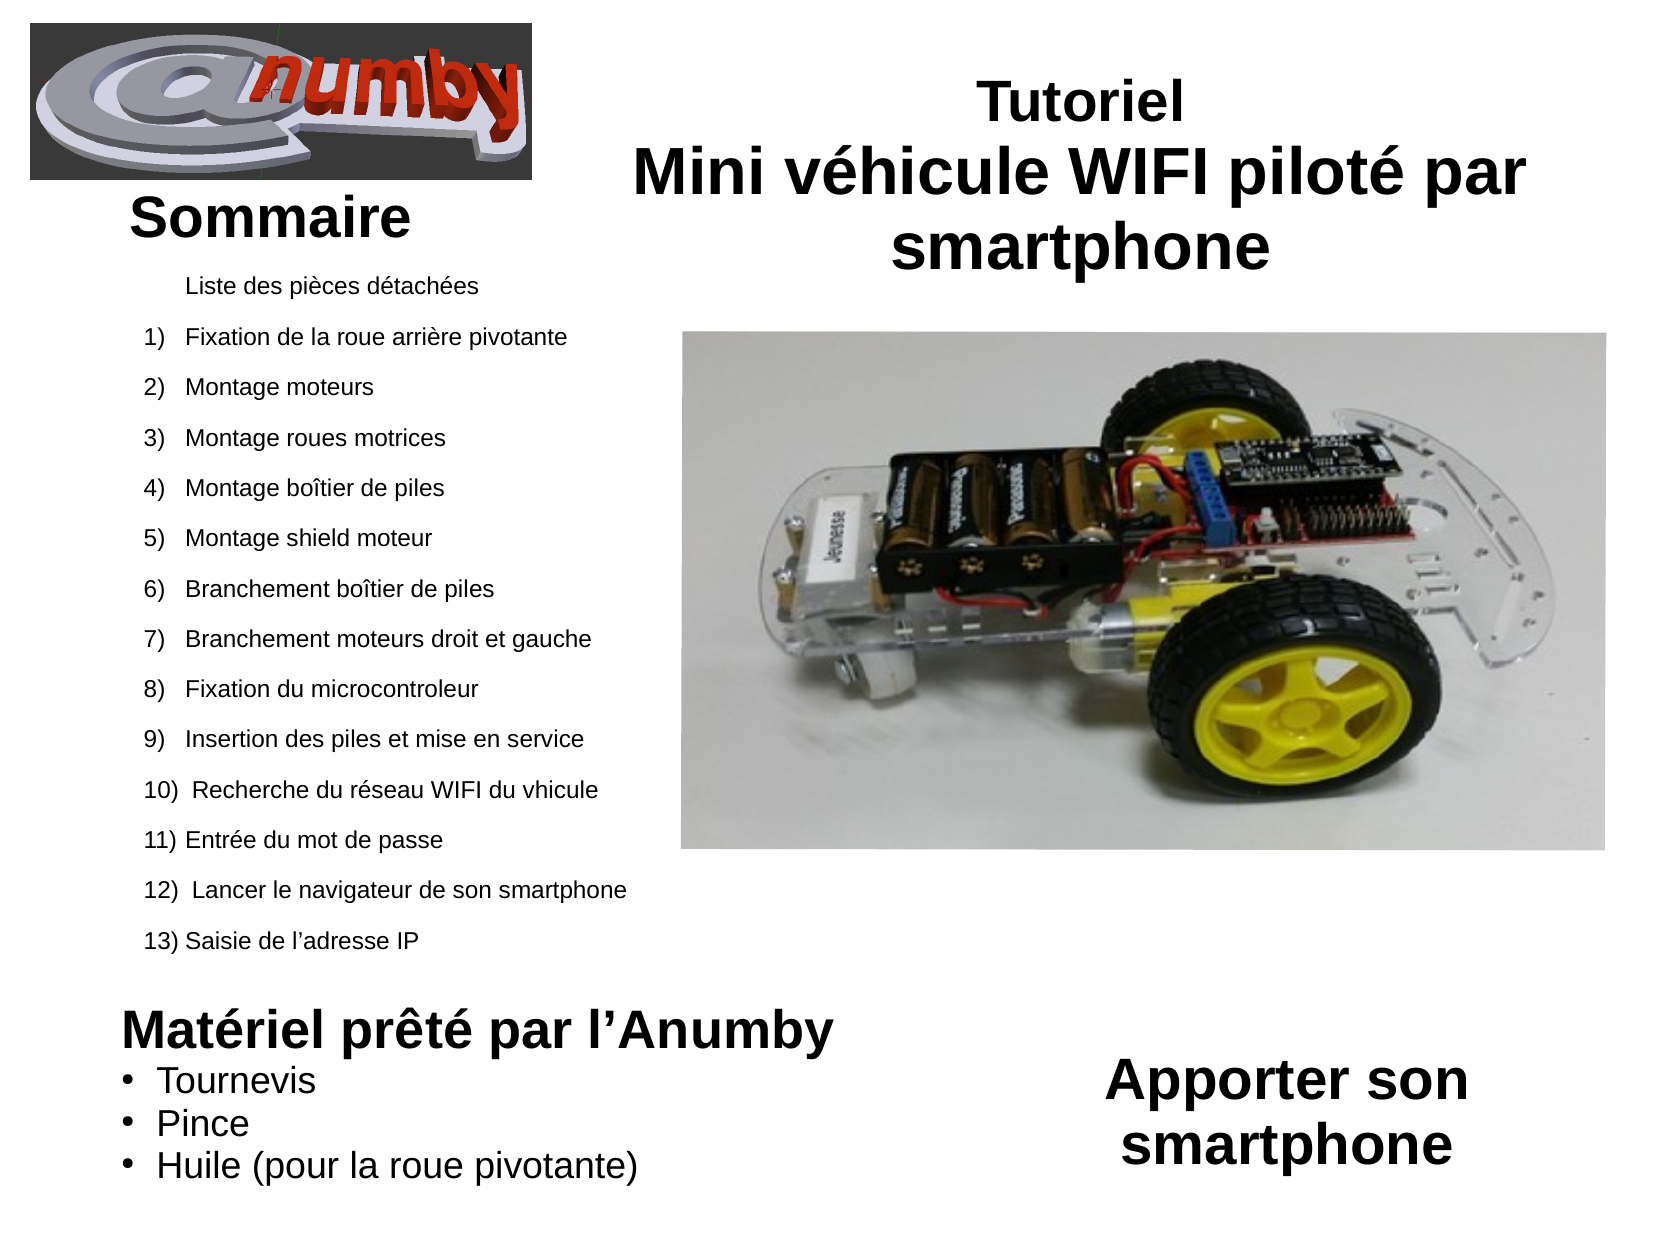

# Tutoriel Mini véhicule WIFI piloté par smartphone
Sommaire
Liste des pièces détachées
Fixation de la roue arrière pivotante
Montage moteurs
Montage roues motrices
Montage boîtier de piles
Montage shield moteur
Branchement boîtier de piles
Branchement moteurs droit et gauche
Fixation du microcontroleur
Insertion des piles et mise en service
 Recherche du réseau WIFI du vhicule
Entrée du mot de passe
 Lancer le navigateur de son smartphone
Saisie de l’adresse IP
Matériel prêté par l’Anumby
Tournevis
Pince
Huile (pour la roue pivotante)
Apporter son smartphone